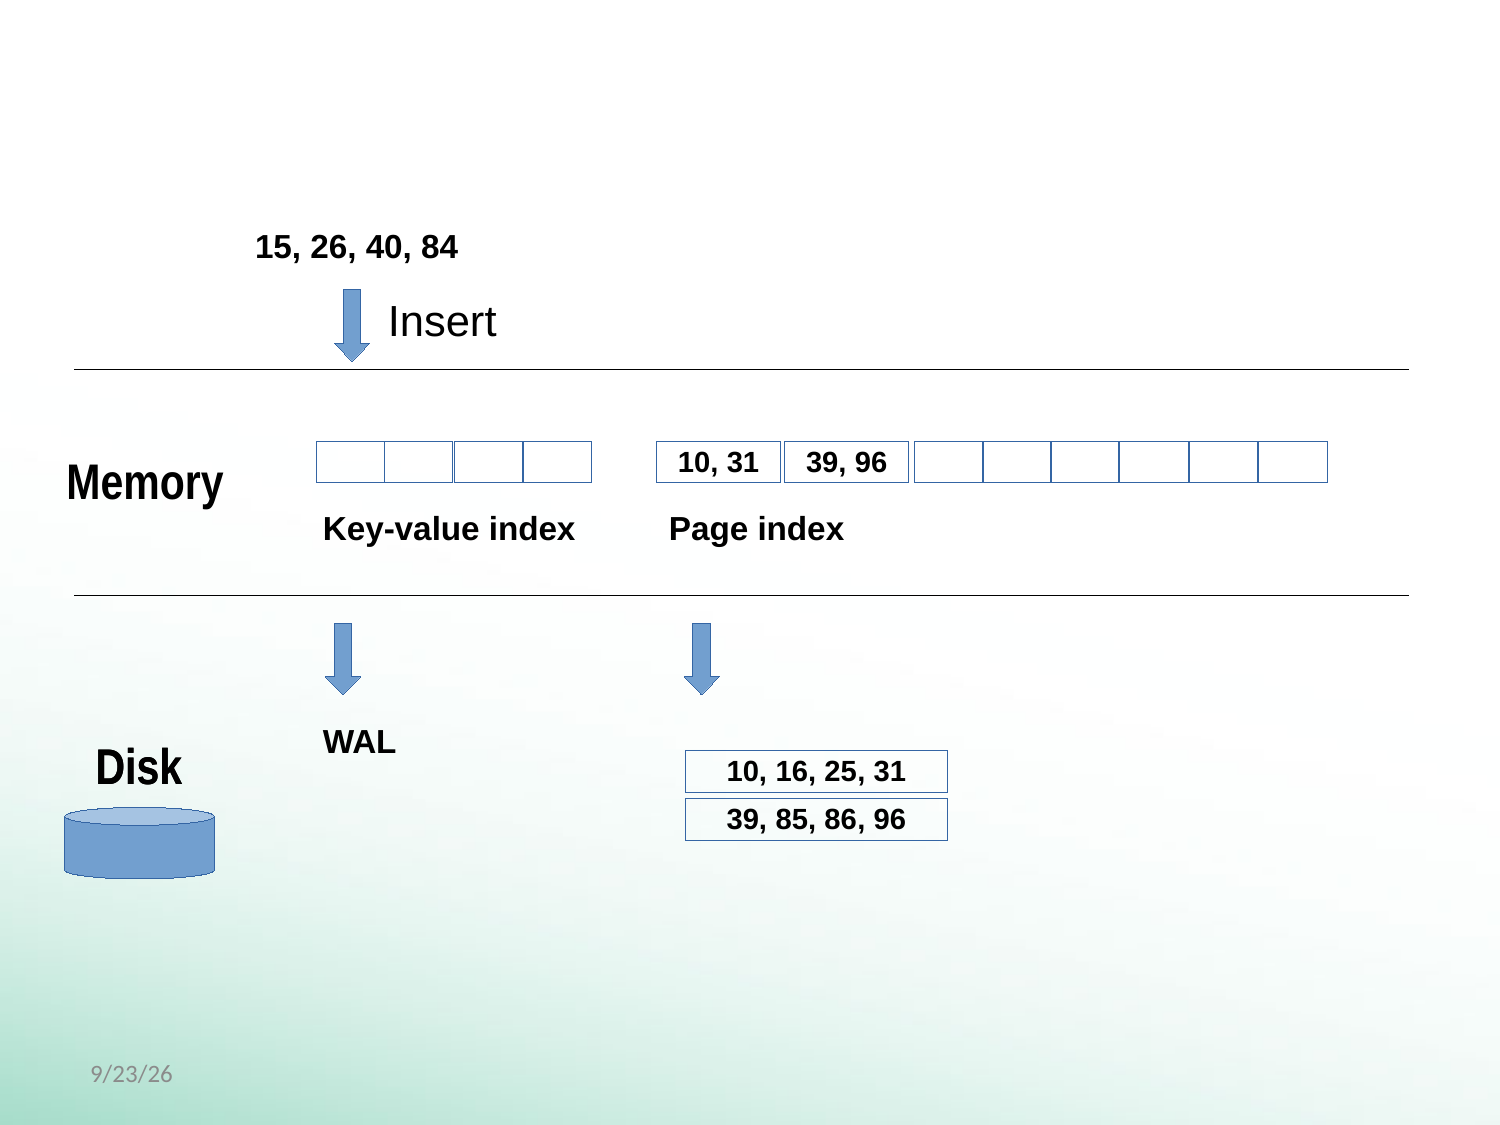

15, 26, 40, 84
Insert
10, 31
39, 96
Memory
Key-value index
Page index
WAL
Disk
Disk
10, 16, 25, 31
39, 85, 86, 96